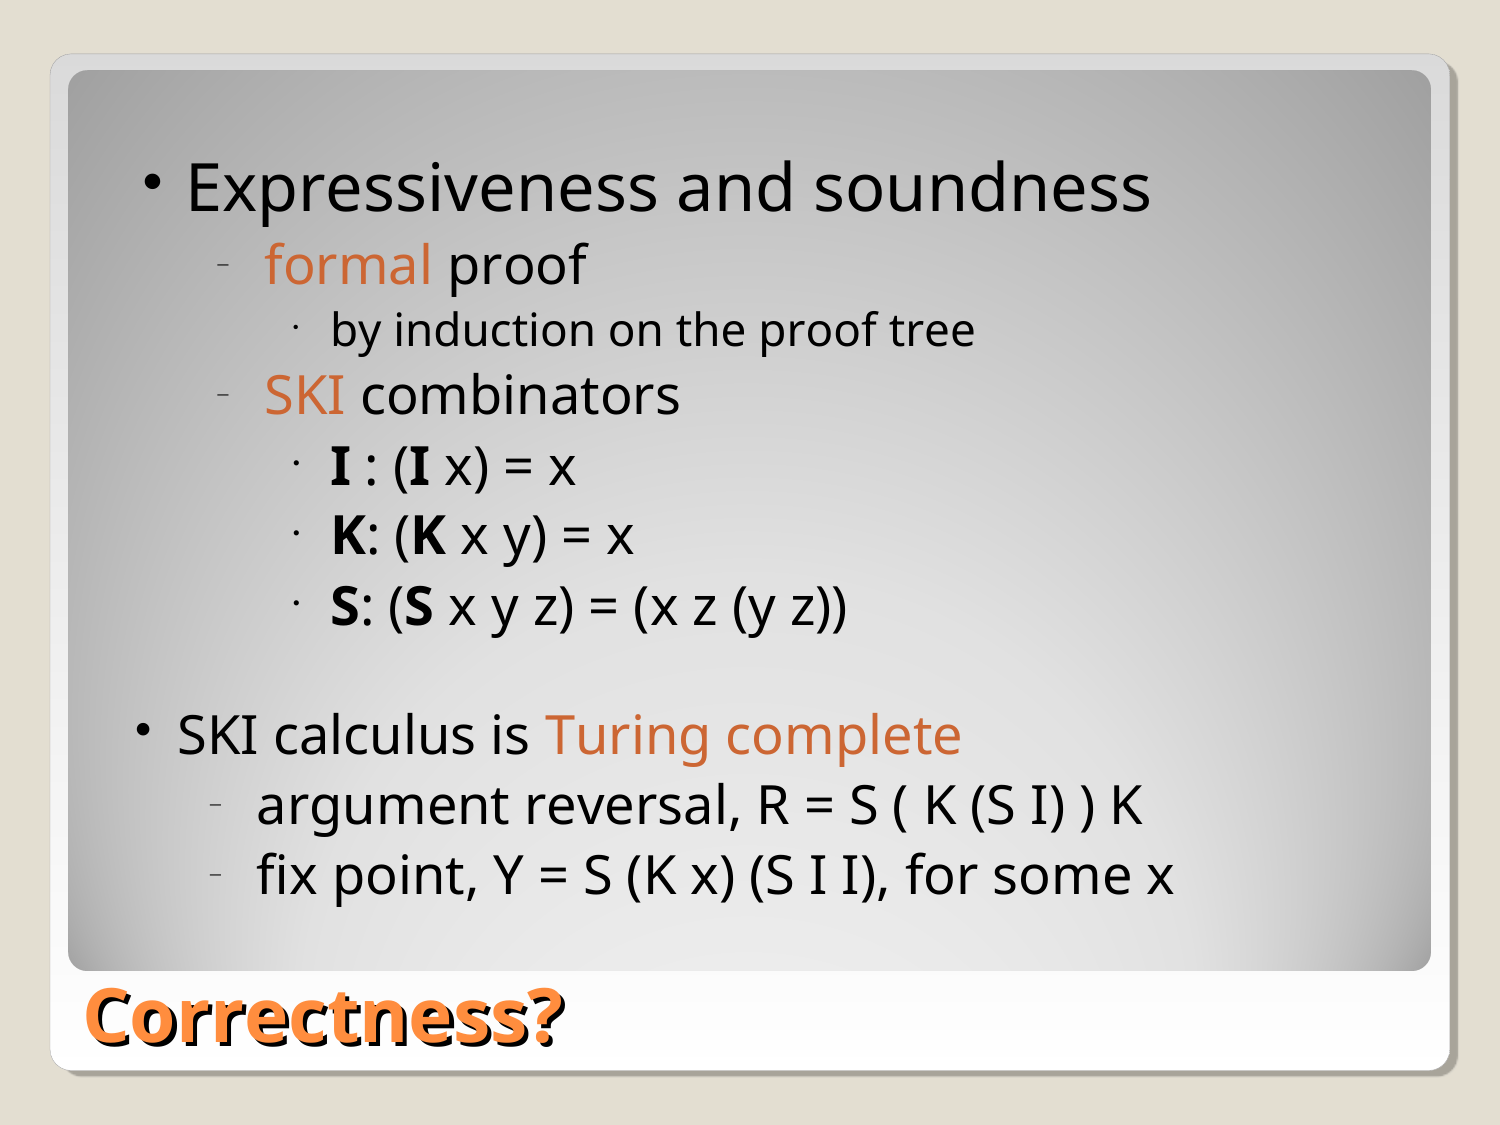

Expressiveness and soundness
formal proof
by induction on the proof tree
SKI combinators
I : (I x) = x
K: (K x y) = x
S: (S x y z) = (x z (y z))
SKI calculus is Turing complete
argument reversal, R = S ( K (S I) ) K
fix point, Y = S (K x) (S I I), for some x
Correctness?